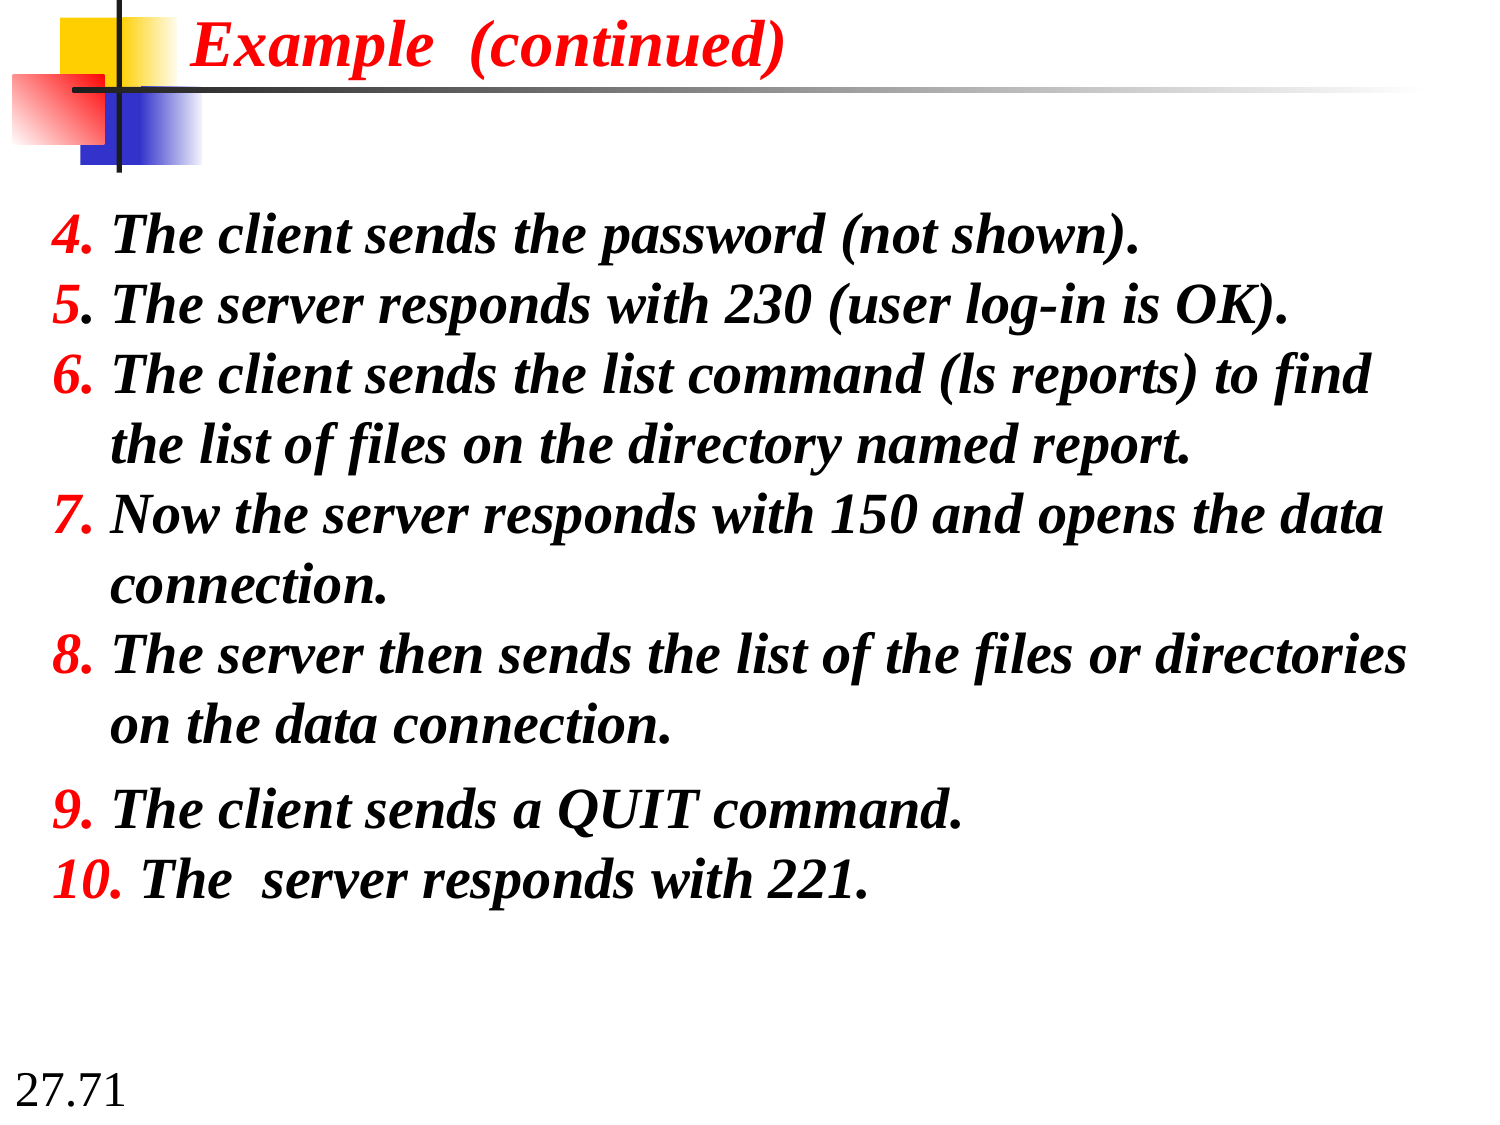

Example (continued)
4. The client sends the password (not shown).
5. The server responds with 230 (user log-in is OK).
6. The client sends the list command (ls reports) to find
 the list of files on the directory named report.
7. Now the server responds with 150 and opens the data
 connection.
8. The server then sends the list of the files or directories
 on the data connection.
9. The client sends a QUIT command.
10. The server responds with 221.
71